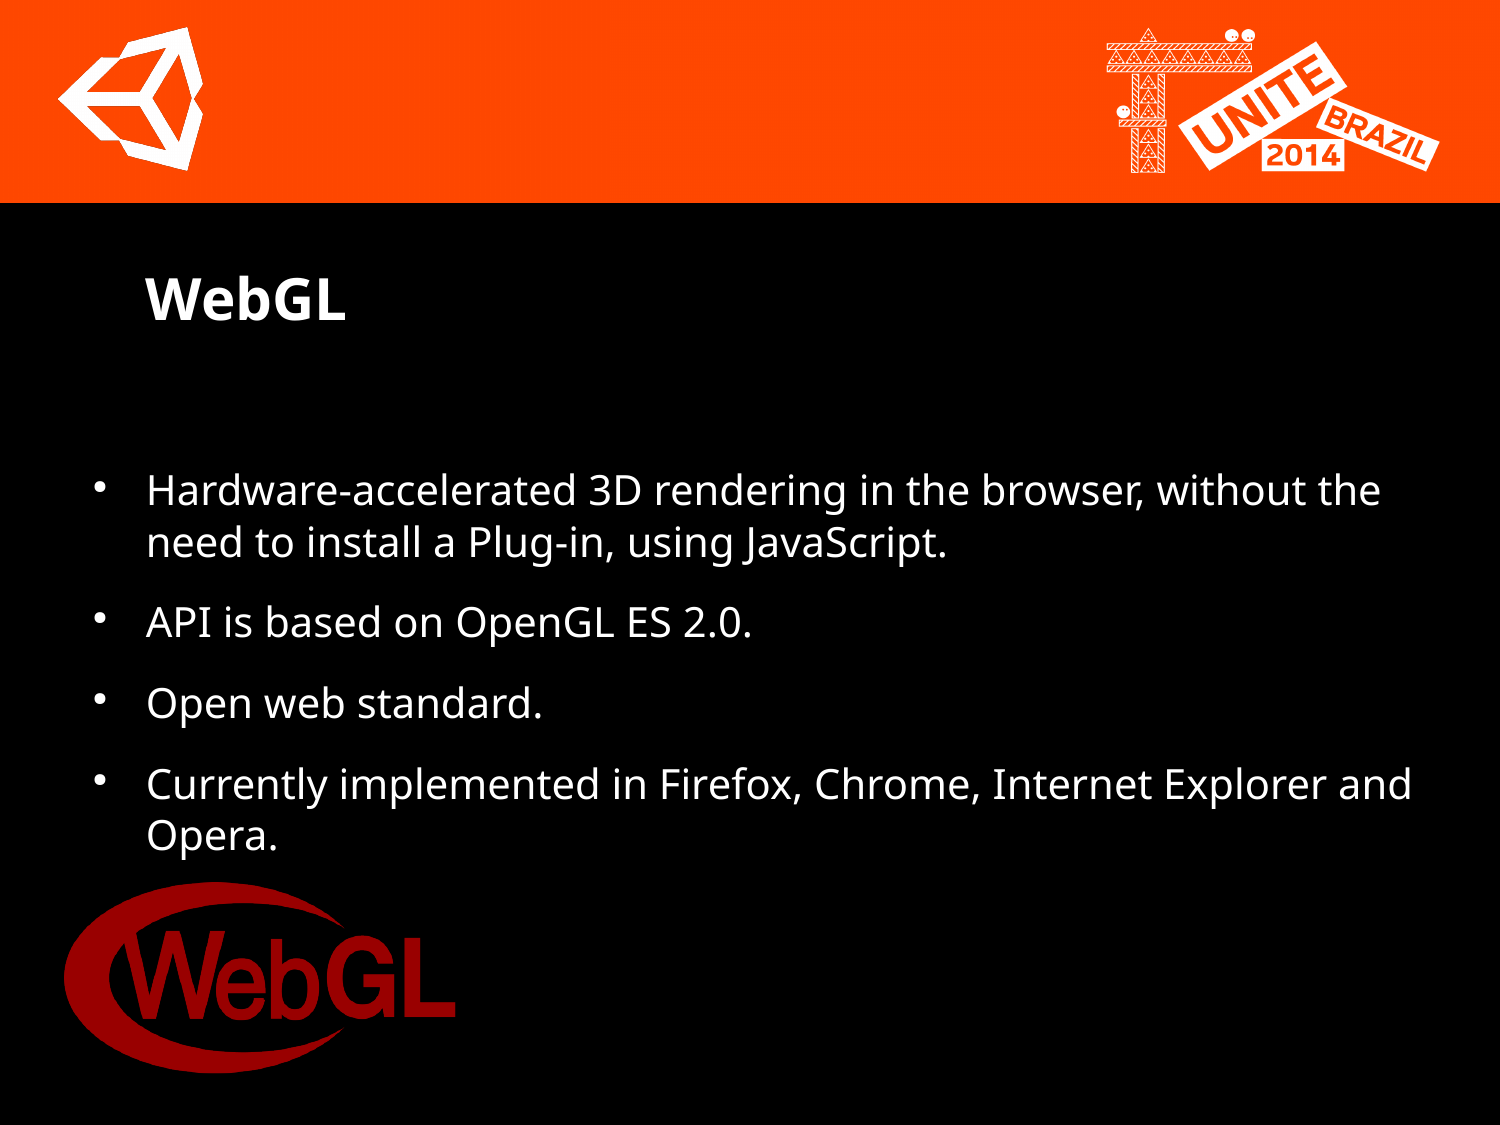

WebGL
Hardware-accelerated 3D rendering in the browser, without the need to install a Plug-in, using JavaScript.
API is based on OpenGL ES 2.0.
Open web standard.
Currently implemented in Firefox, Chrome, Internet Explorer and Opera.
#